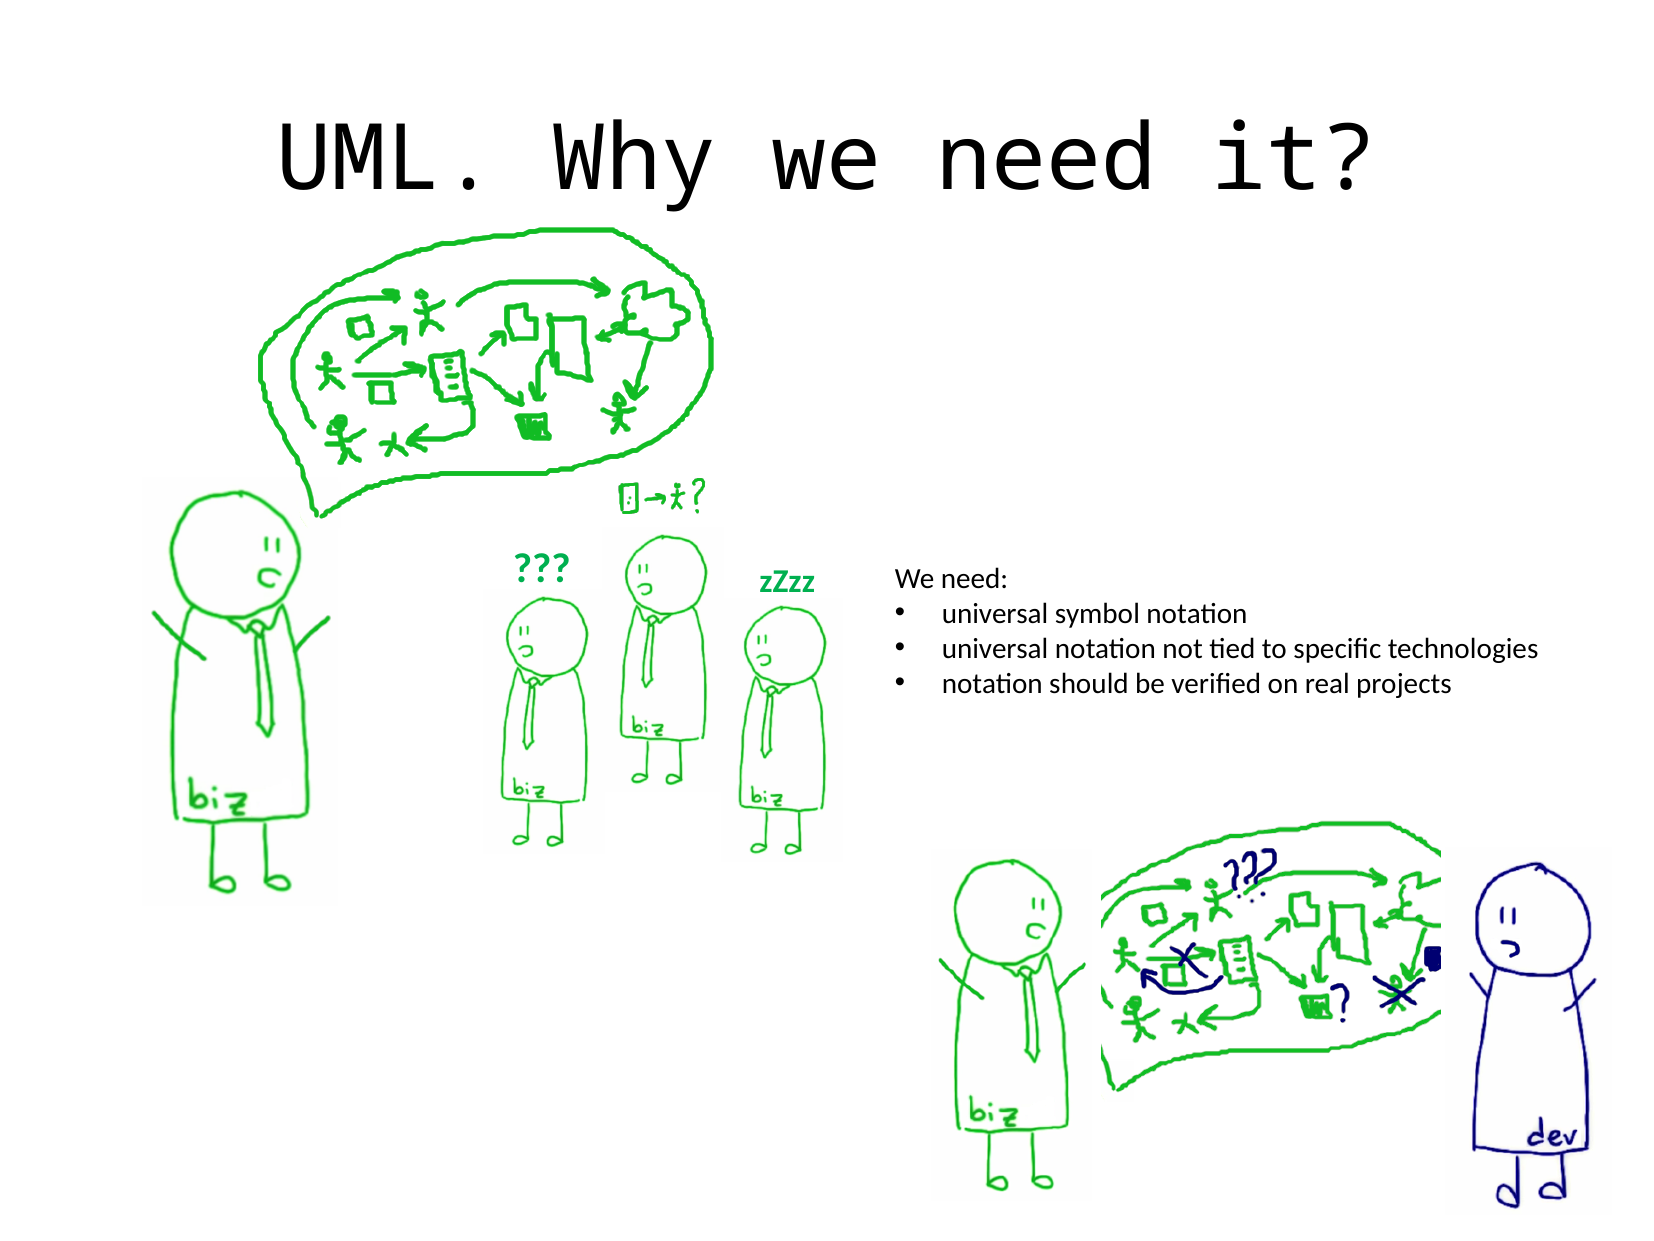

# UML. Why we need it?
???
zZzz
We need:
universal symbol notation
universal notation not tied to specific technologies
notation should be verified on real projects